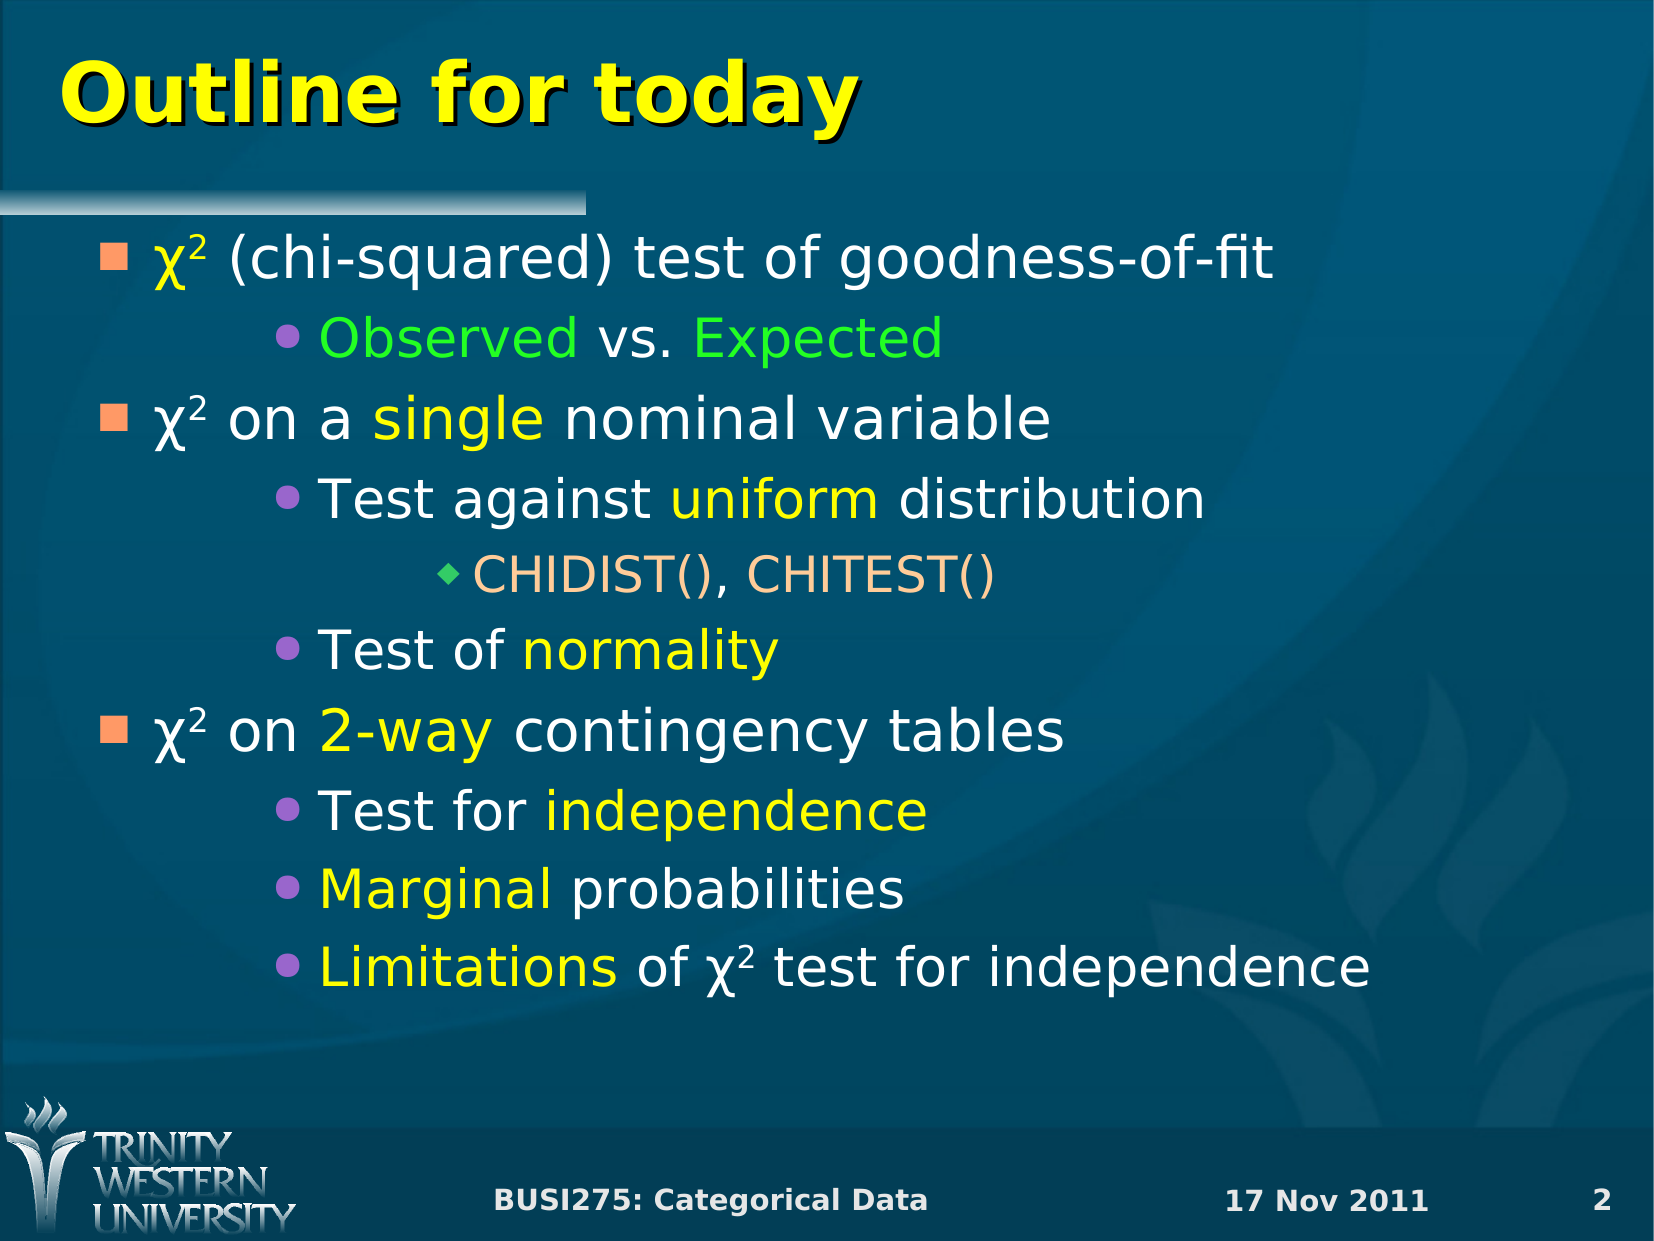

# Outline for today
χ2 (chi-squared) test of goodness-of-fit
Observed vs. Expected
χ2 on a single nominal variable
Test against uniform distribution
CHIDIST(), CHITEST()
Test of normality
χ2 on 2-way contingency tables
Test for independence
Marginal probabilities
Limitations of χ2 test for independence
BUSI275: Categorical Data
17 Nov 2011
2